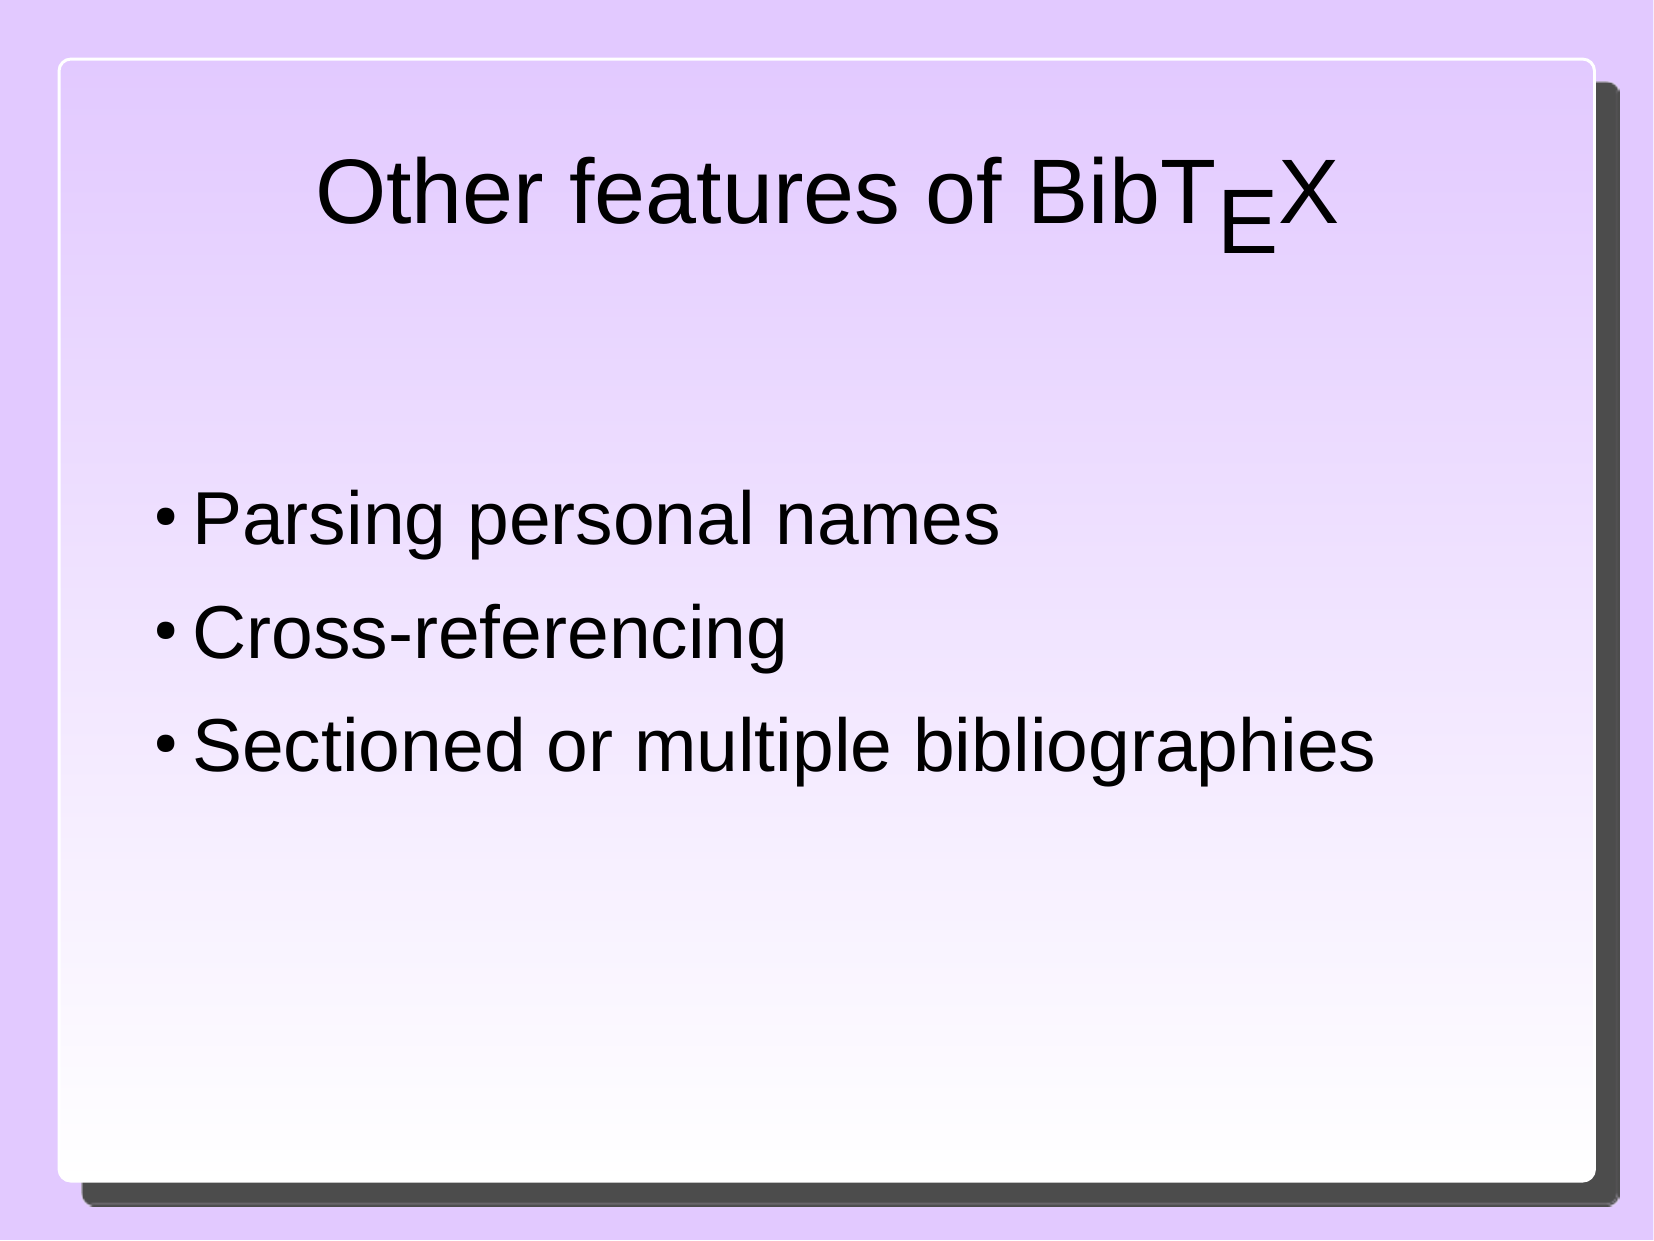

# Other features of BibTEX
Parsing personal names
Cross-referencing
Sectioned or multiple bibliographies